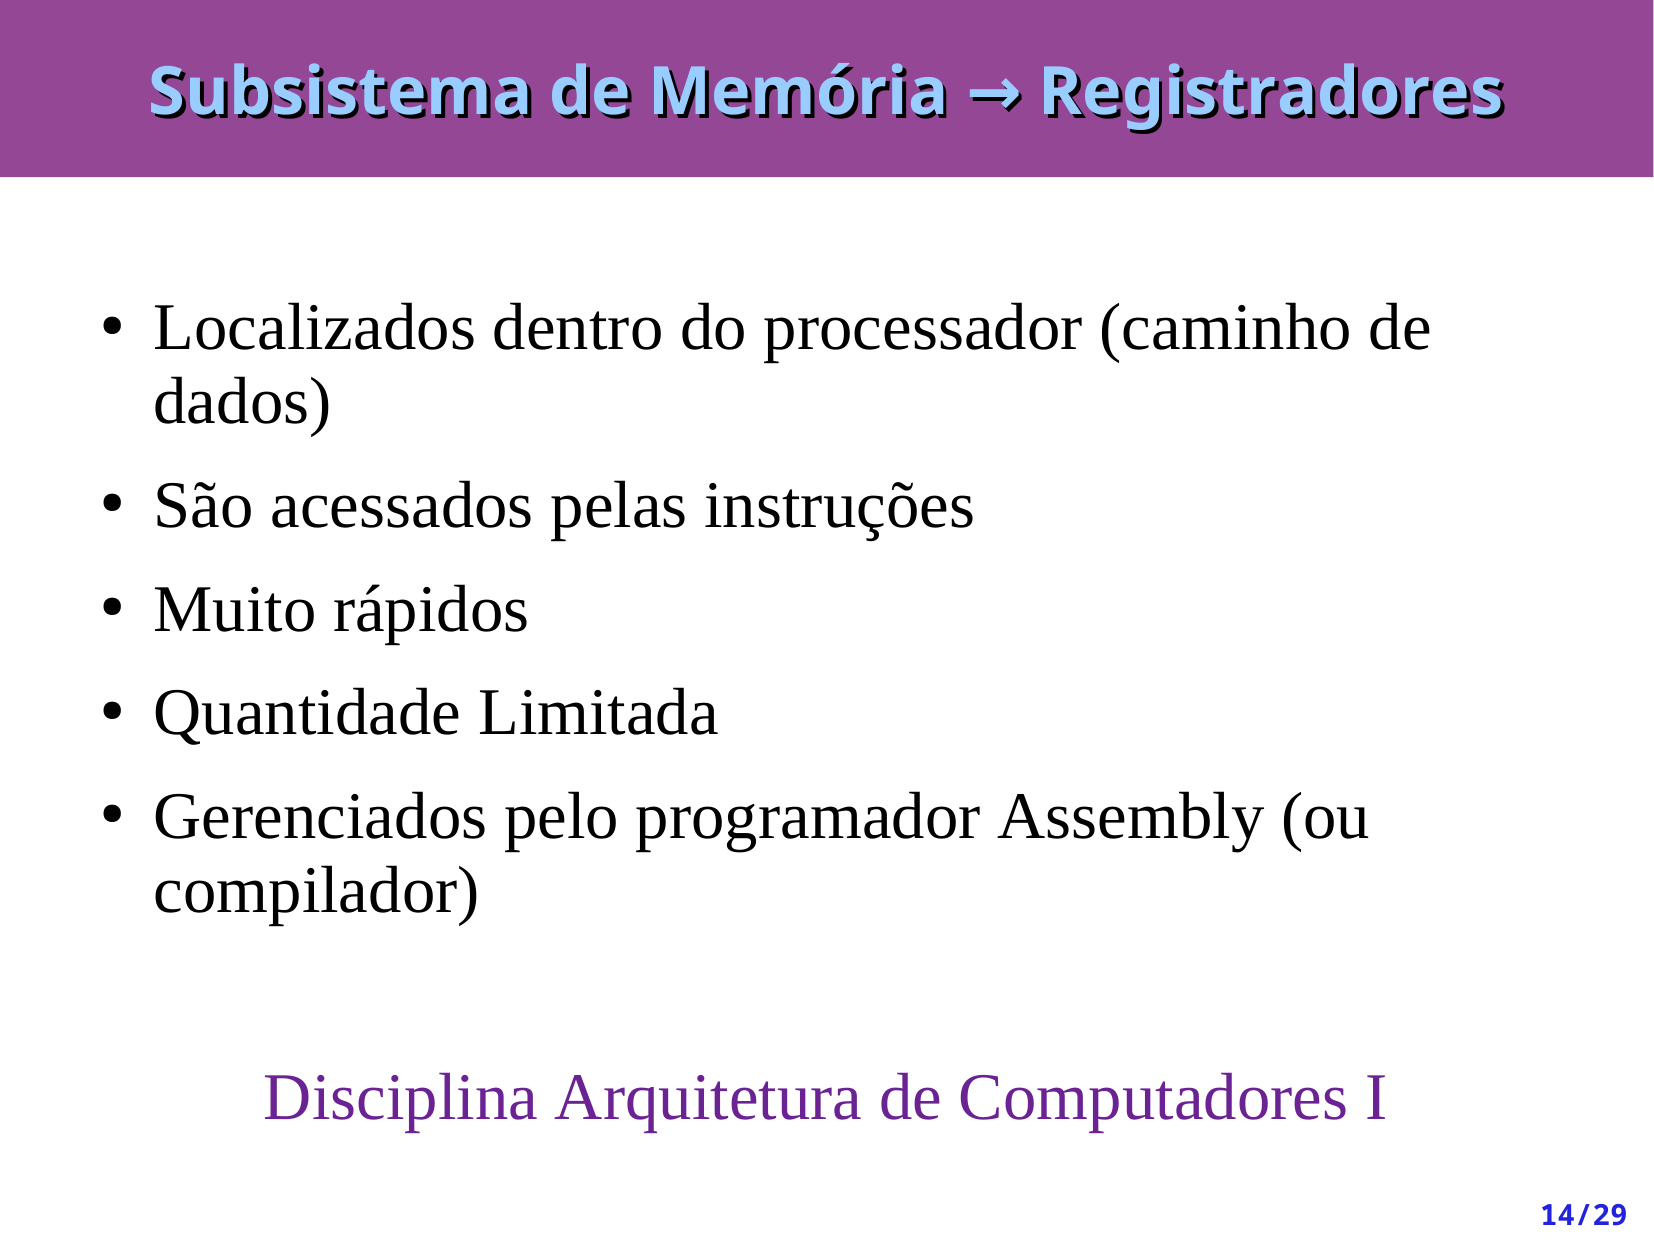

# Subsistema de Memória → Registradores
Localizados dentro do processador (caminho de dados)
São acessados pelas instruções
Muito rápidos
Quantidade Limitada
Gerenciados pelo programador Assembly (ou compilador)
Disciplina Arquitetura de Computadores I
14